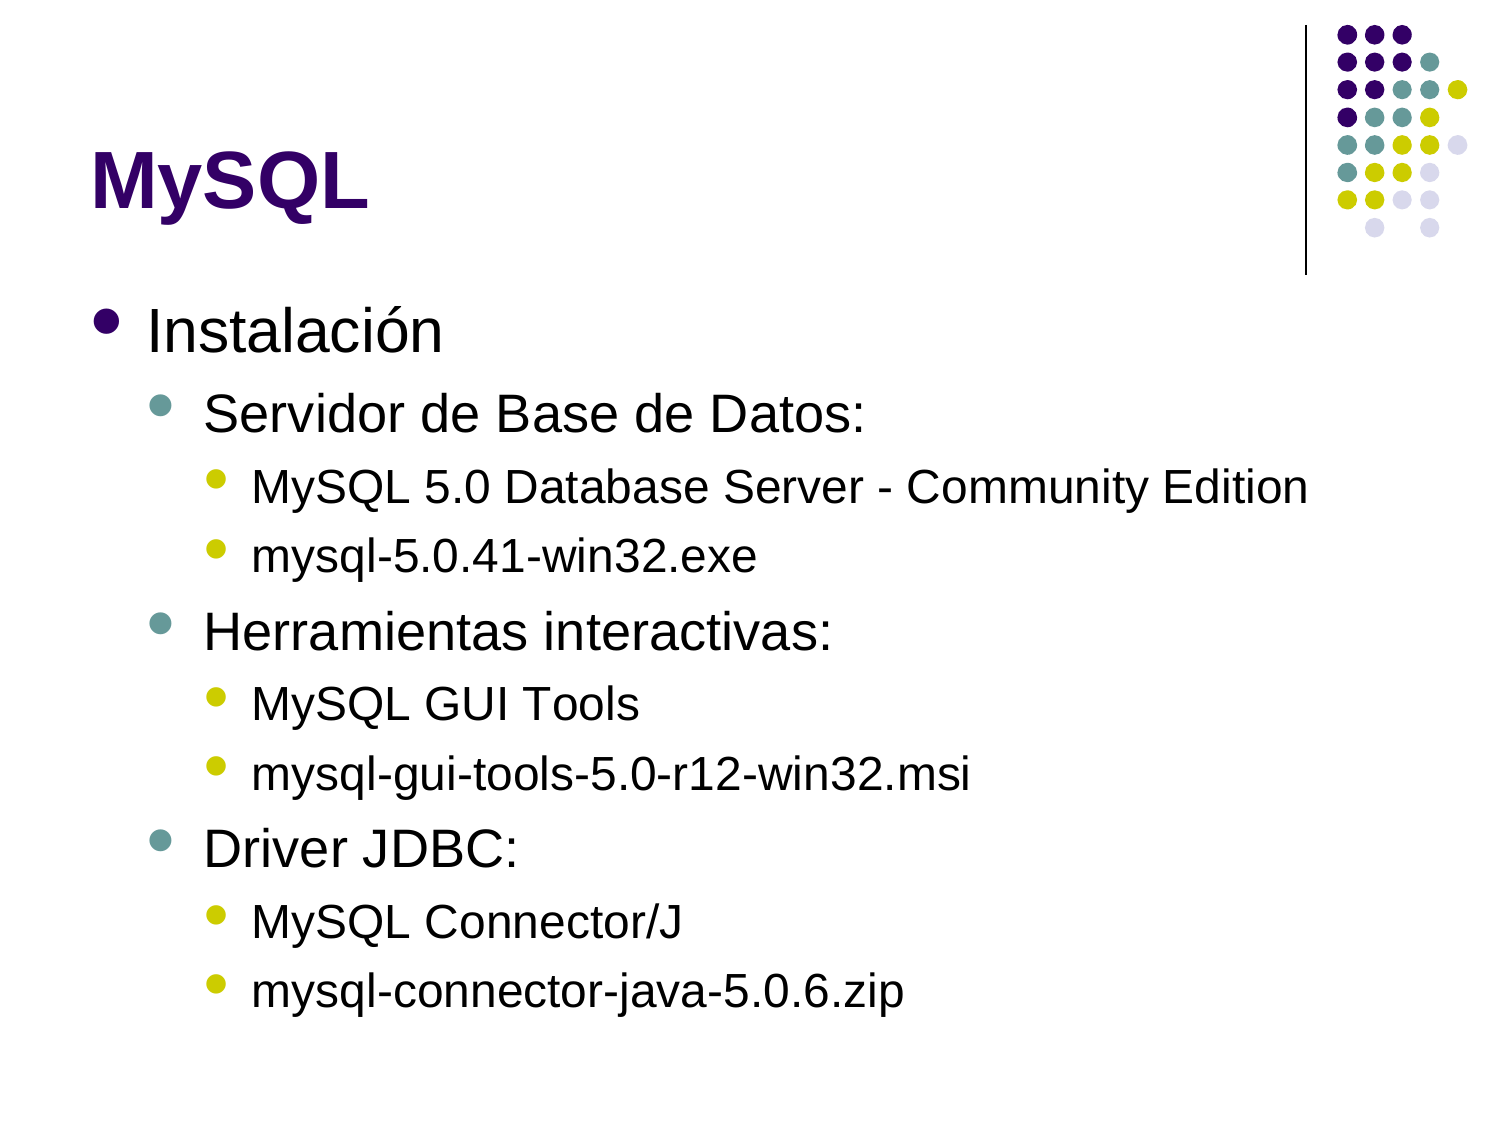

# MySQL
Instalación
Servidor de Base de Datos:
MySQL 5.0 Database Server - Community Edition
mysql-5.0.41-win32.exe
Herramientas interactivas:
MySQL GUI Tools
mysql-gui-tools-5.0-r12-win32.msi
Driver JDBC:
MySQL Connector/J
mysql-connector-java-5.0.6.zip